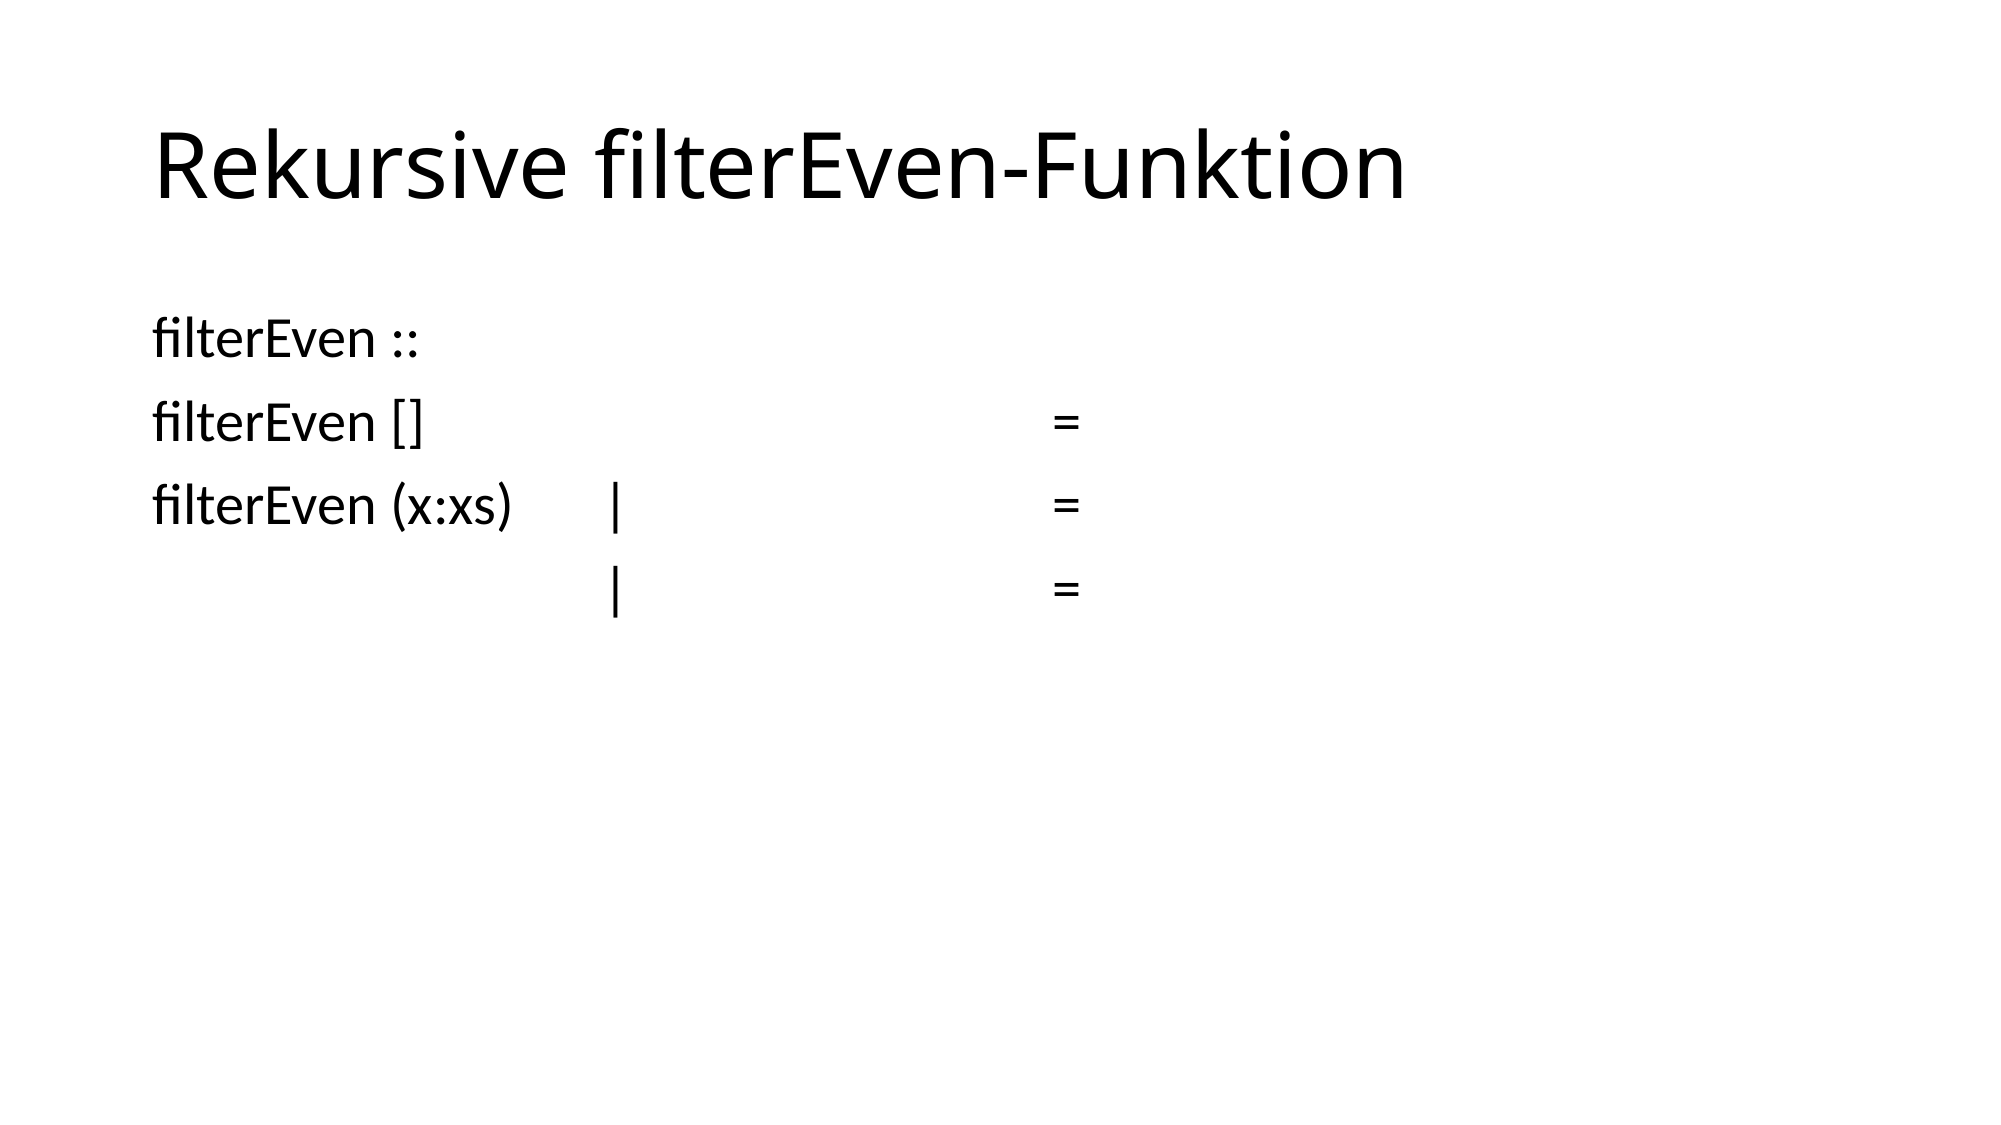

# Rekursive filterEven-Funktion
filterEven ::
filterEven [] 					=
filterEven (x:xs) 	| 			=
			| 			=